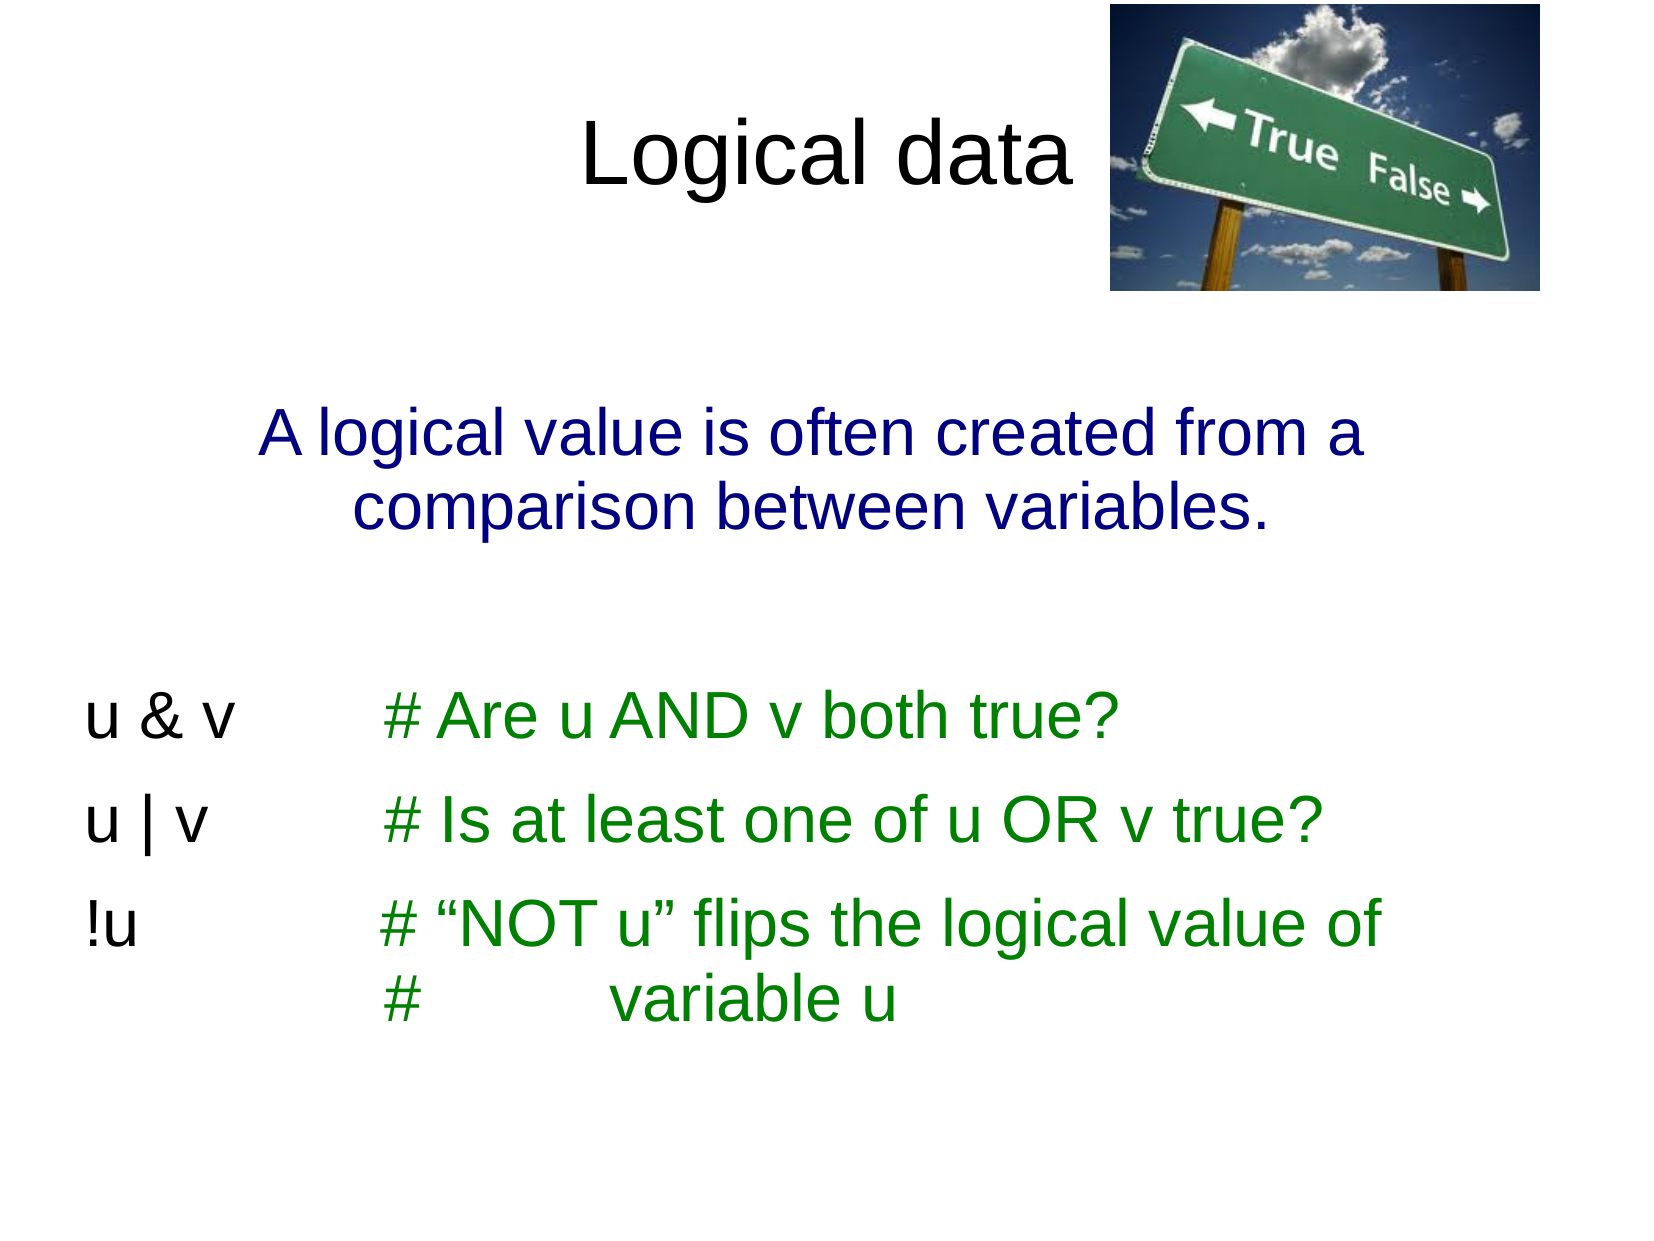

# Logical data
A logical value is often created from a comparison between variables.
u & v # Are u AND v both true?
u | v 	# Is at least one of u OR v true?
!u # “NOT u” flips the logical value of 				 	#		 	variable u